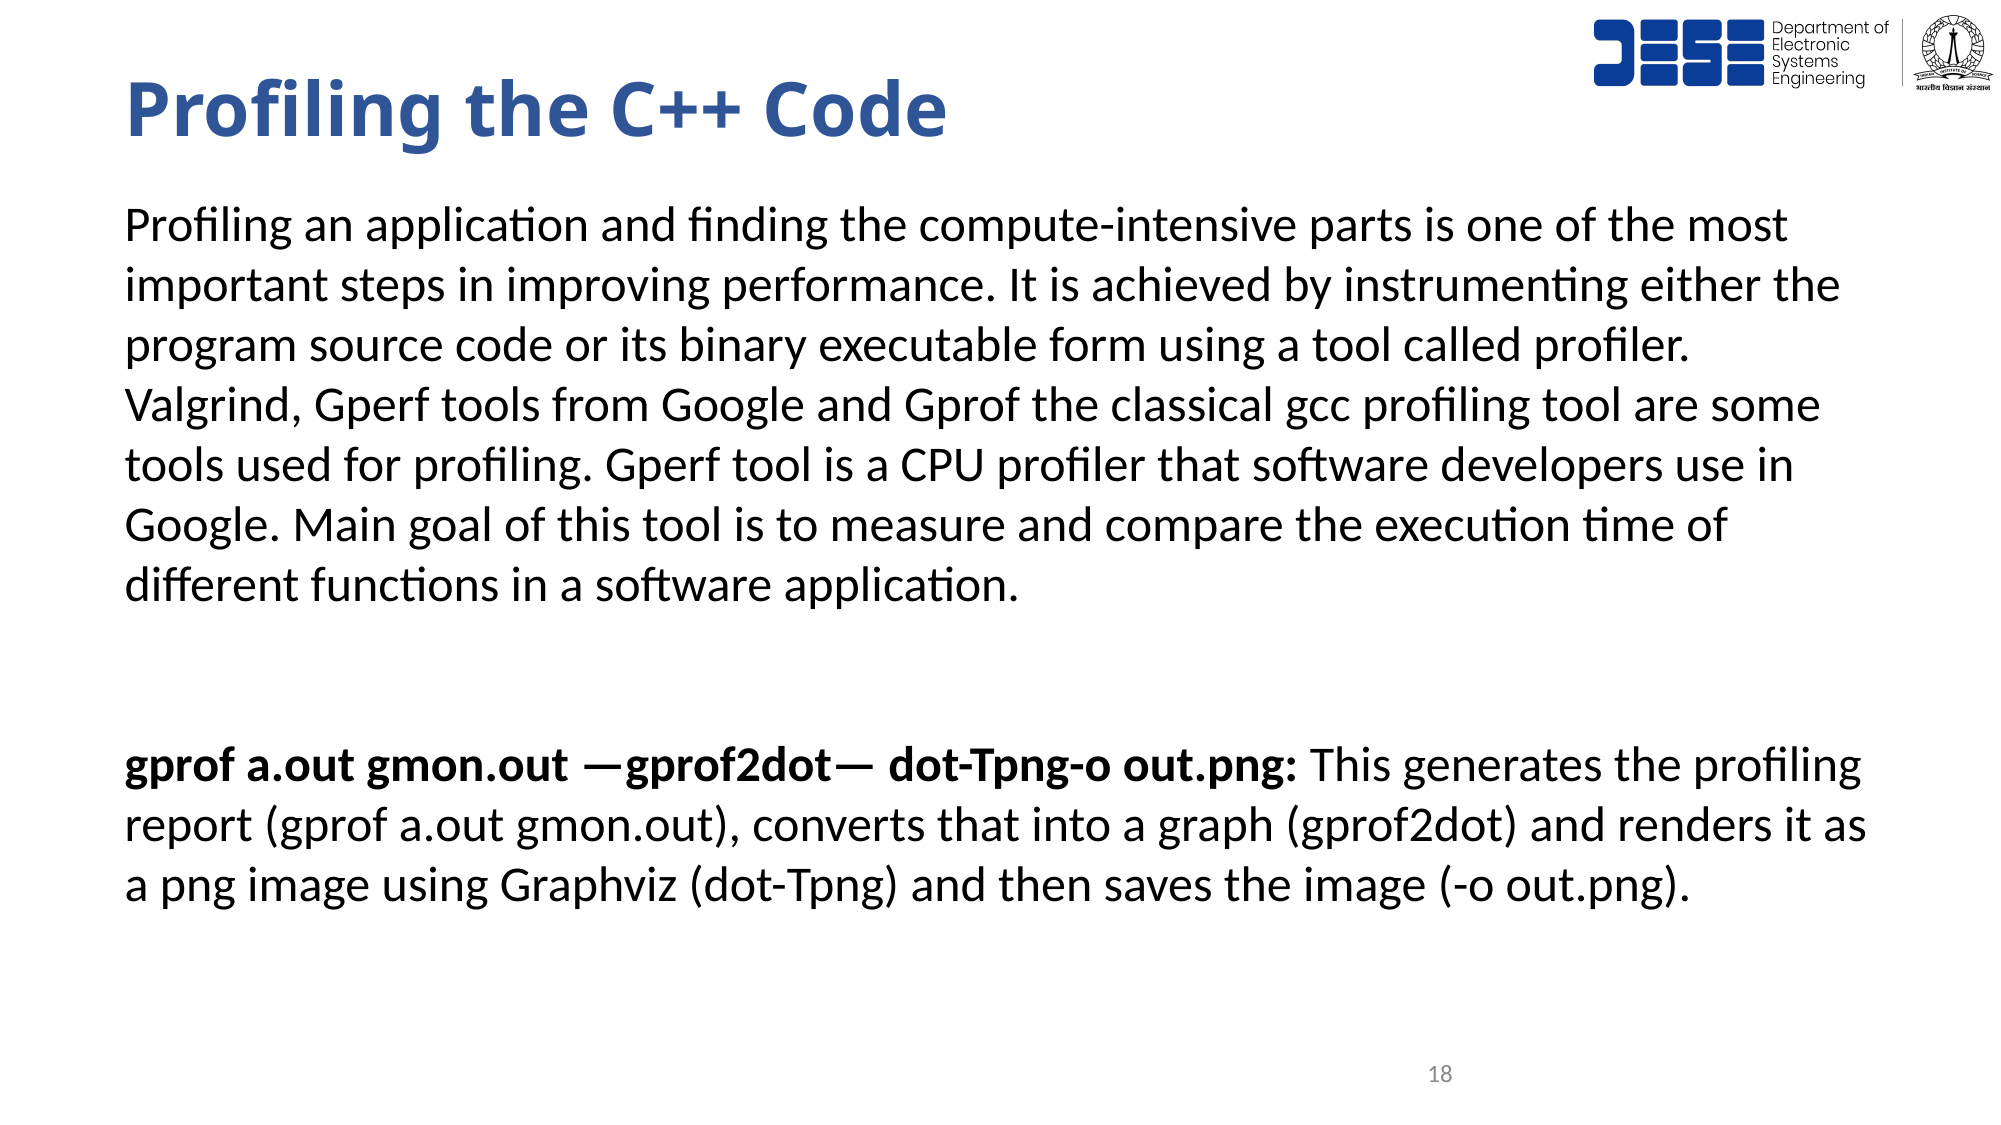

# Profiling the C++ Code
Profiling an application and finding the compute-intensive parts is one of the most important steps in improving performance. It is achieved by instrumenting either the program source code or its binary executable form using a tool called profiler. Valgrind, Gperf tools from Google and Gprof the classical gcc profiling tool are some tools used for profiling. Gperf tool is a CPU profiler that software developers use in Google. Main goal of this tool is to measure and compare the execution time of different functions in a software application.
gprof a.out gmon.out —gprof2dot— dot-Tpng-o out.png: This generates the profiling report (gprof a.out gmon.out), converts that into a graph (gprof2dot) and renders it as a png image using Graphviz (dot-Tpng) and then saves the image (-o out.png).
18